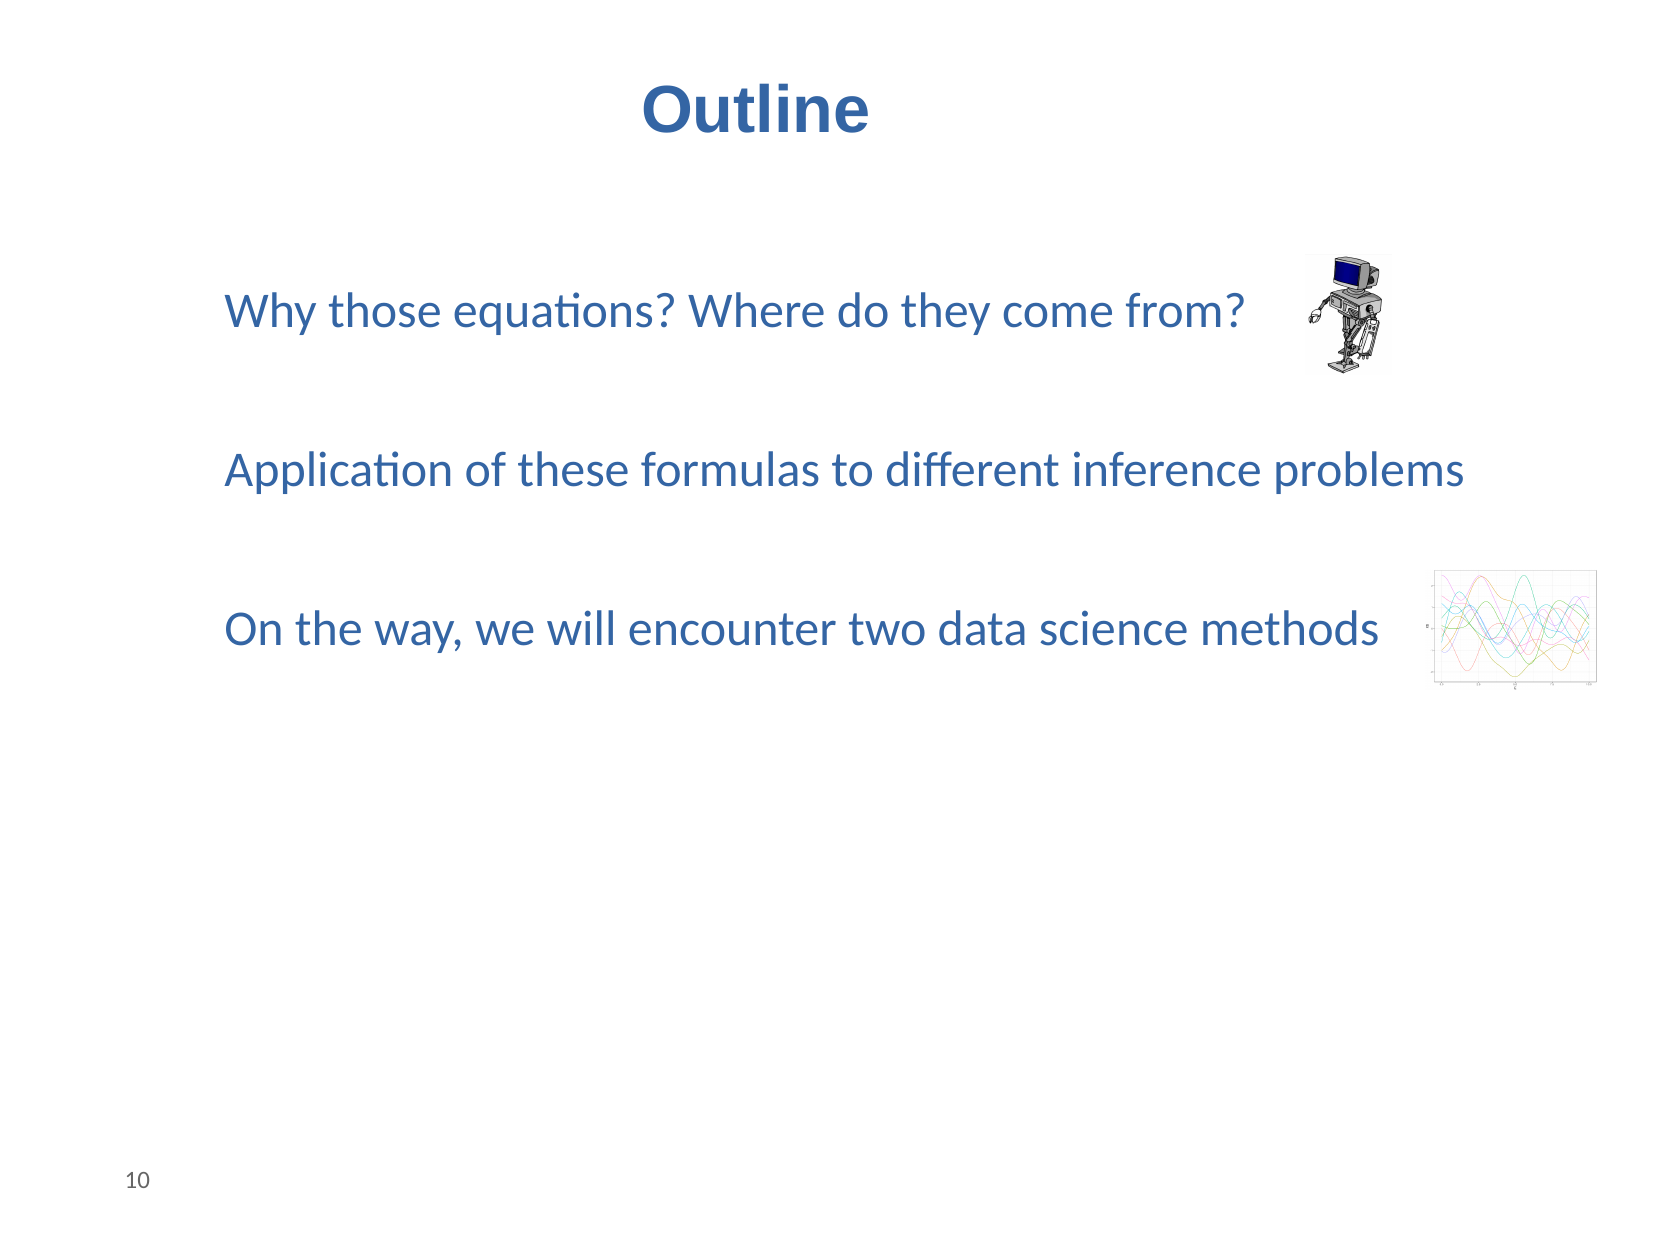

# Outline
Why those equations? Where do they come from?
Application of these formulas to different inference problems
On the way, we will encounter two data science methods
10